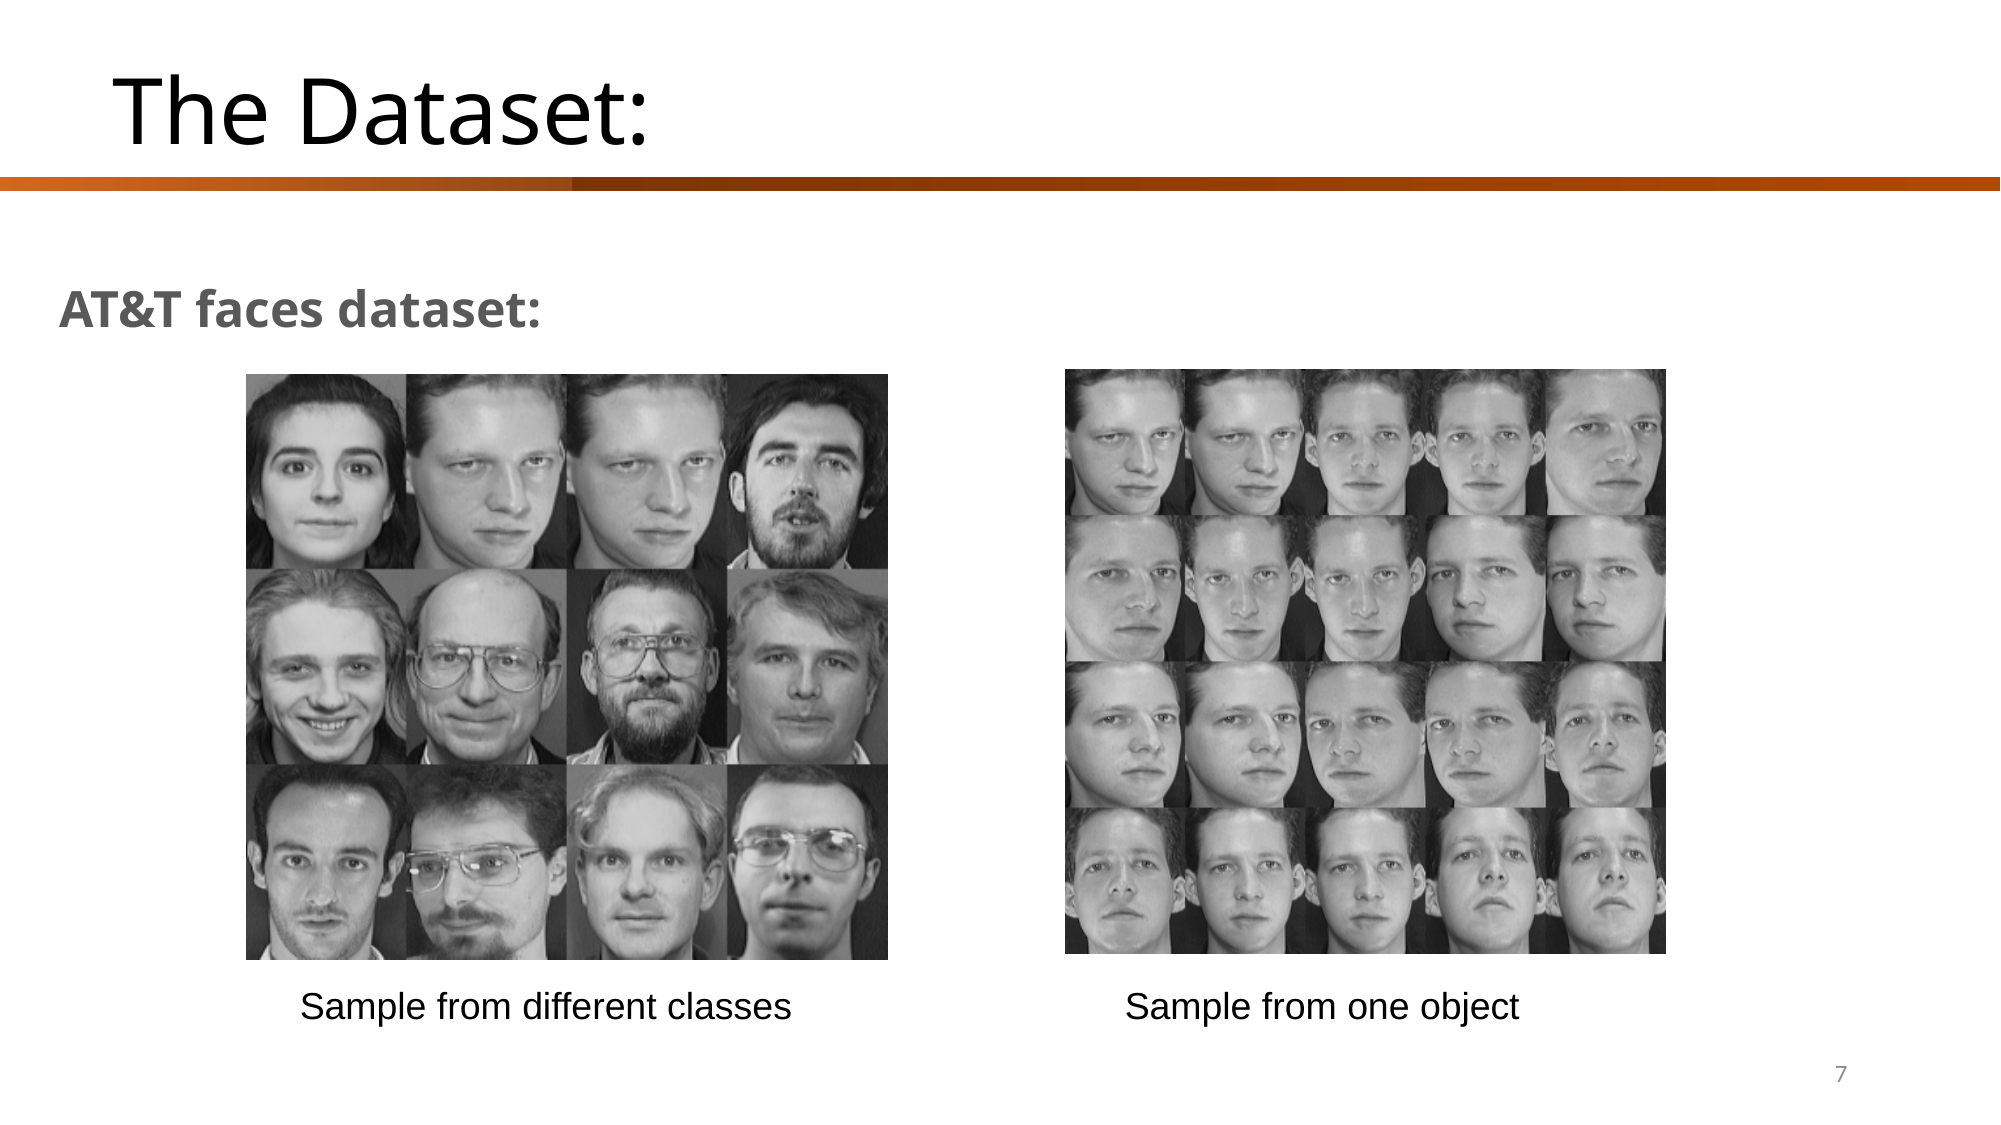

# The Dataset:
AT&T faces dataset:
Sample from different classes
Sample from one object